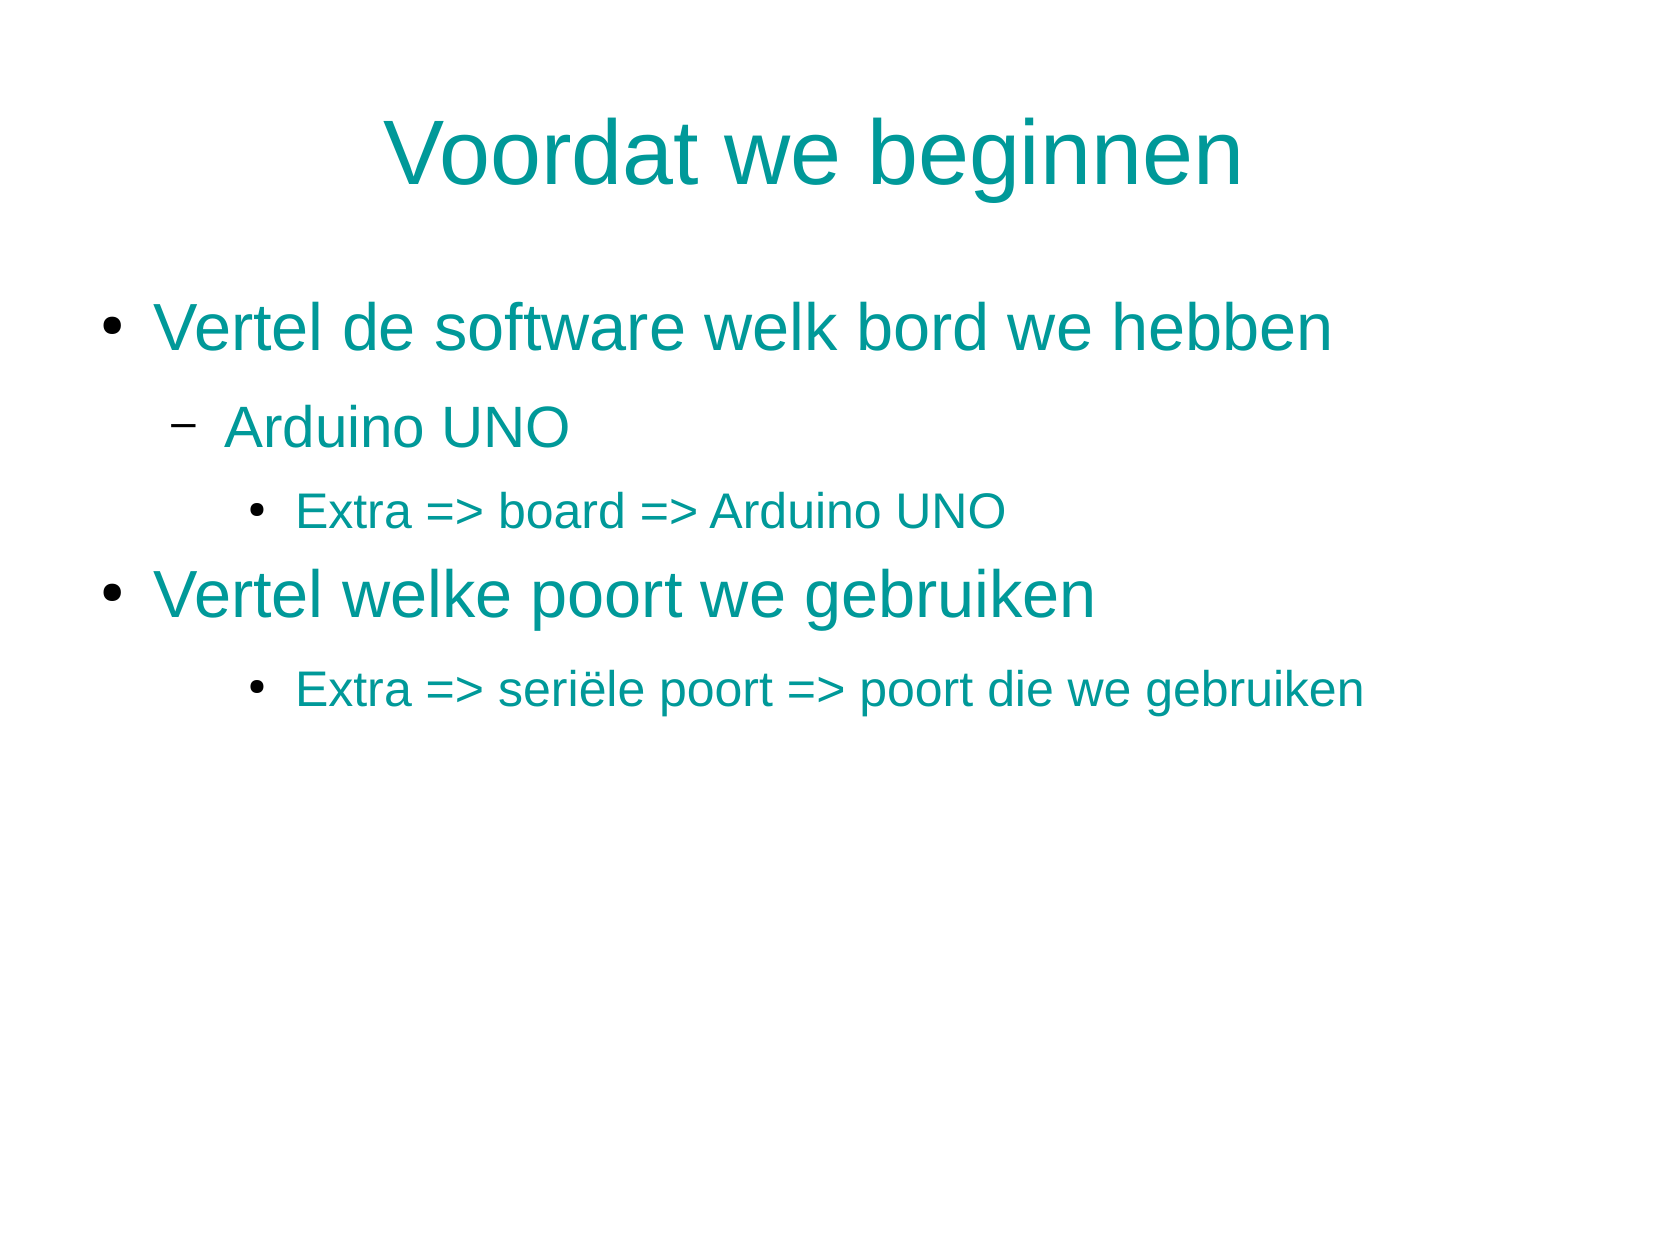

# Voordat we beginnen
Vertel de software welk bord we hebben
Arduino UNO
Extra => board => Arduino UNO
Vertel welke poort we gebruiken
Extra => seriële poort => poort die we gebruiken